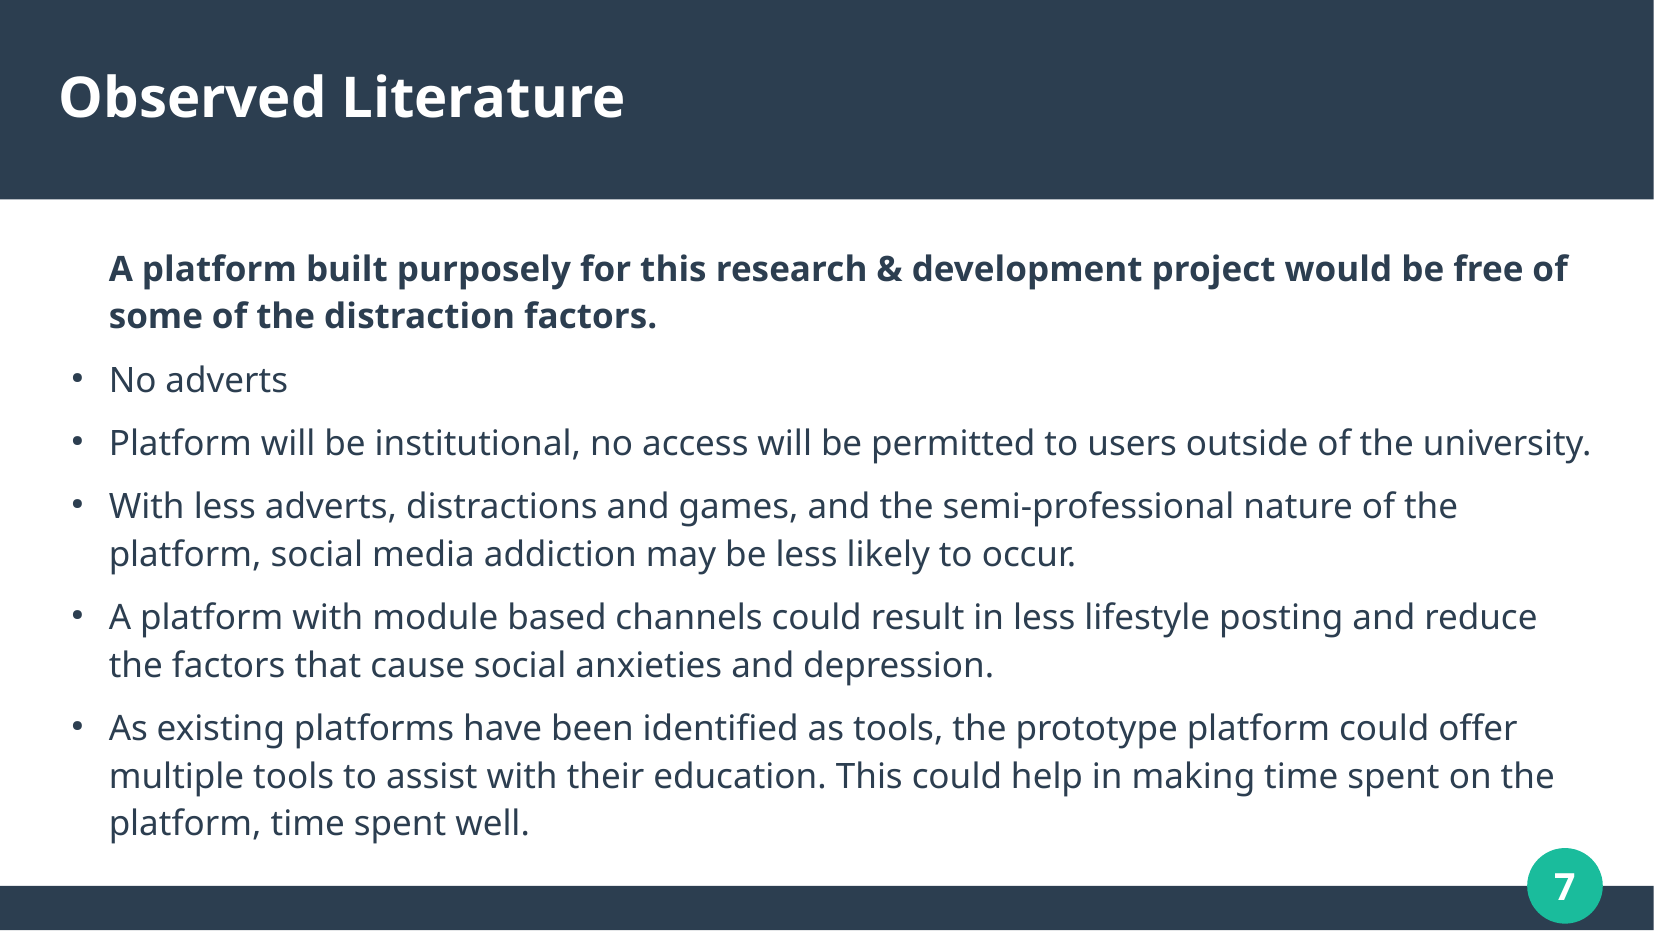

# Observed Literature
A platform built purposely for this research & development project would be free of some of the distraction factors.
No adverts
Platform will be institutional, no access will be permitted to users outside of the university.
With less adverts, distractions and games, and the semi-professional nature of the platform, social media addiction may be less likely to occur.
A platform with module based channels could result in less lifestyle posting and reduce the factors that cause social anxieties and depression.
As existing platforms have been identified as tools, the prototype platform could offer multiple tools to assist with their education. This could help in making time spent on the platform, time spent well.